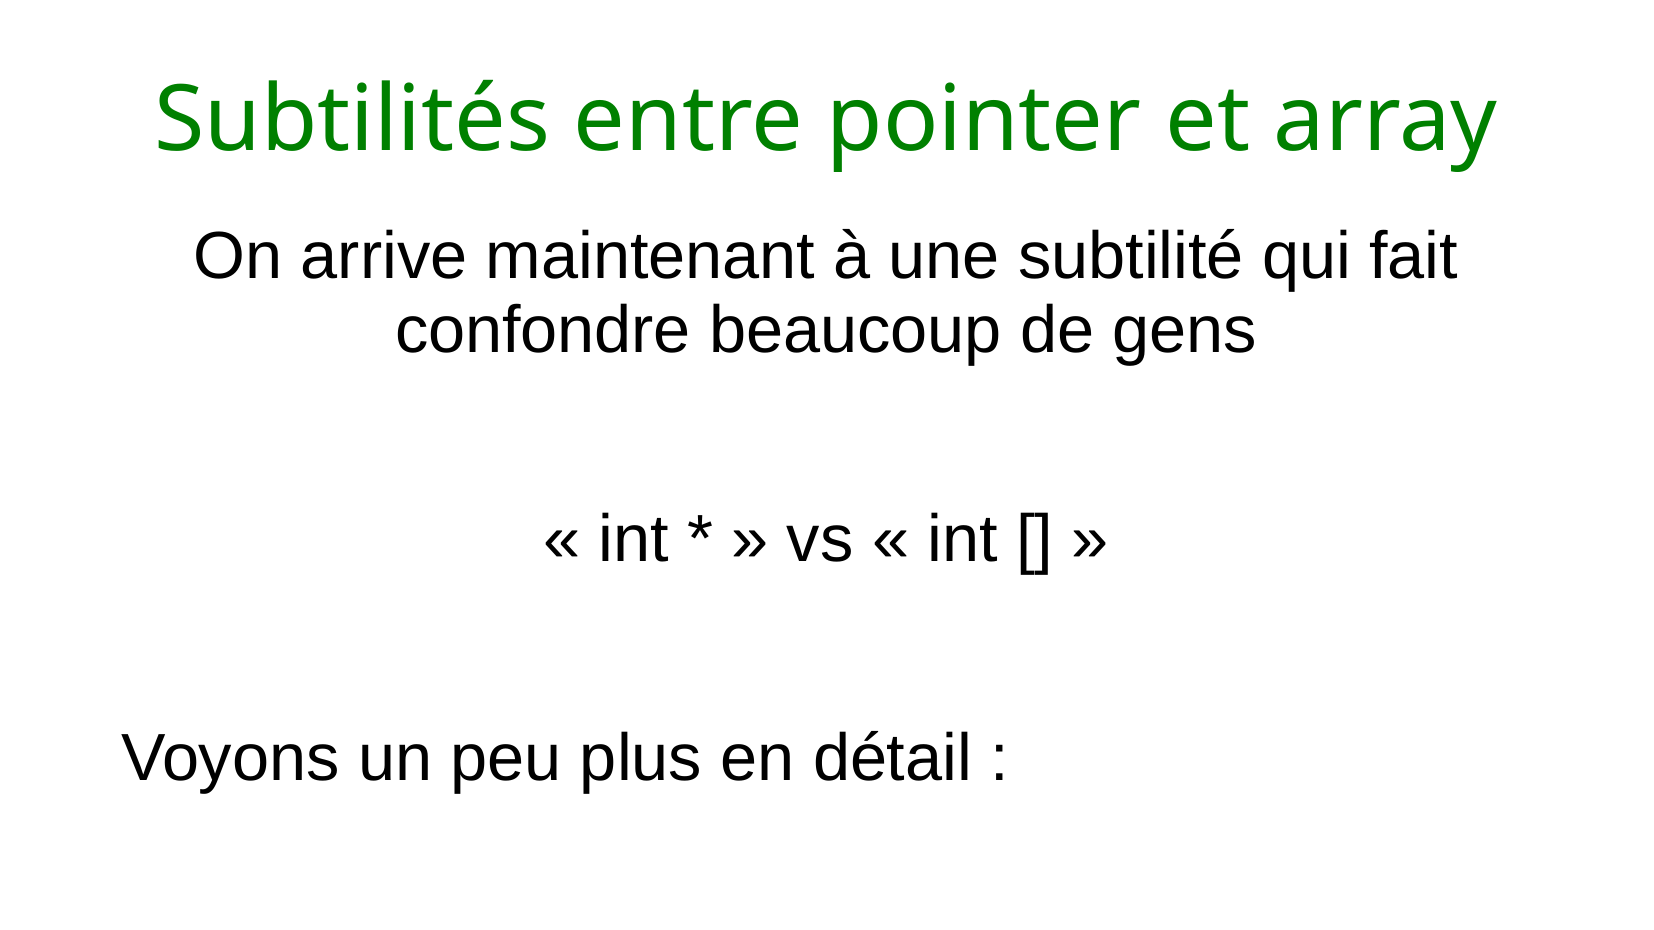

# Subtilités entre pointer et array
On arrive maintenant à une subtilité qui fait confondre beaucoup de gens
« int * » vs « int [] »
Voyons un peu plus en détail :